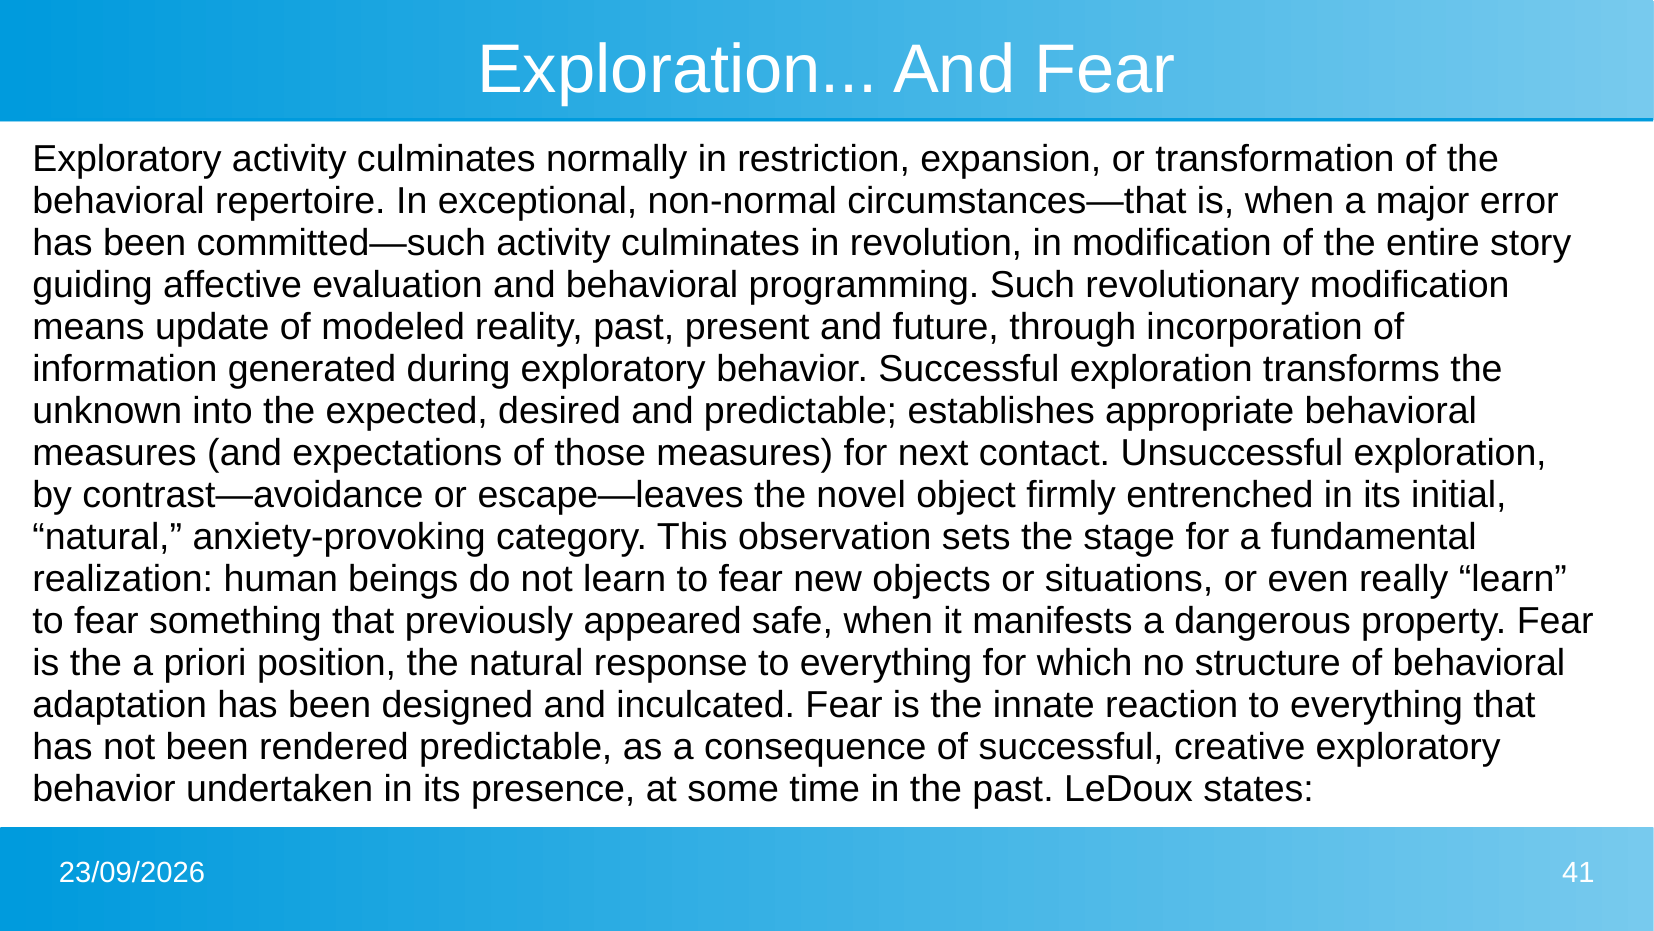

# Exploration... And Fear
Exploratory activity culminates normally in restriction, expansion, or transformation of the behavioral repertoire. In exceptional, non-normal circumstances—that is, when a major error has been committed—such activity culminates in revolution, in modification of the entire story guiding affective evaluation and behavioral programming. Such revolutionary modification means update of modeled reality, past, present and future, through incorporation of information generated during exploratory behavior. Successful exploration transforms the unknown into the expected, desired and predictable; establishes appropriate behavioral measures (and expectations of those measures) for next contact. Unsuccessful exploration, by contrast—avoidance or escape—leaves the novel object firmly entrenched in its initial, “natural,” anxiety-provoking category. This observation sets the stage for a fundamental realization: human beings do not learn to fear new objects or situations, or even really “learn” to fear something that previously appeared safe, when it manifests a dangerous property. Fear is the a priori position, the natural response to everything for which no structure of behavioral adaptation has been designed and inculcated. Fear is the innate reaction to everything that has not been rendered predictable, as a consequence of successful, creative exploratory behavior undertaken in its presence, at some time in the past. LeDoux states:
41